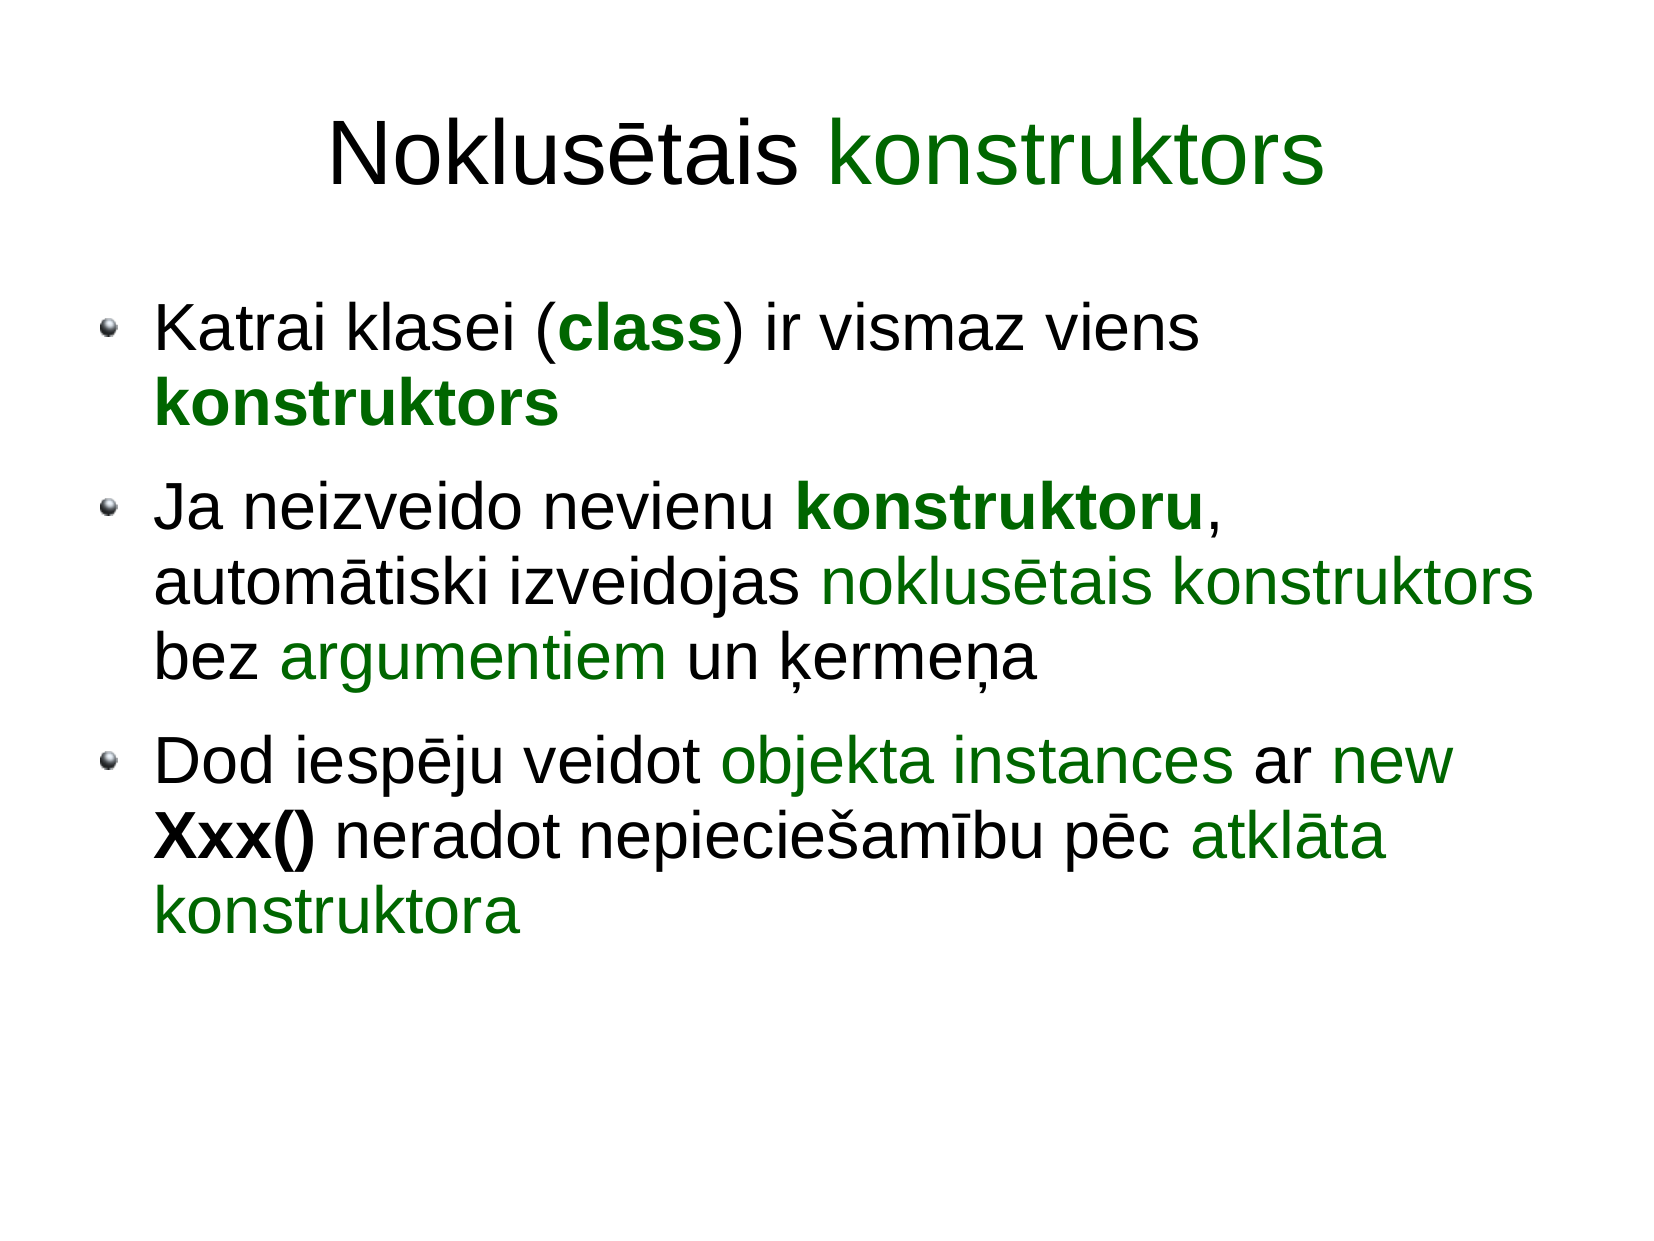

# Noklusētais konstruktors
Katrai klasei (class) ir vismaz viens konstruktors
Ja neizveido nevienu konstruktoru, automātiski izveidojas noklusētais konstruktors bez argumentiem un ķermeņa
Dod iespēju veidot objekta instances ar new Xxx() neradot nepieciešamību pēc atklāta konstruktora